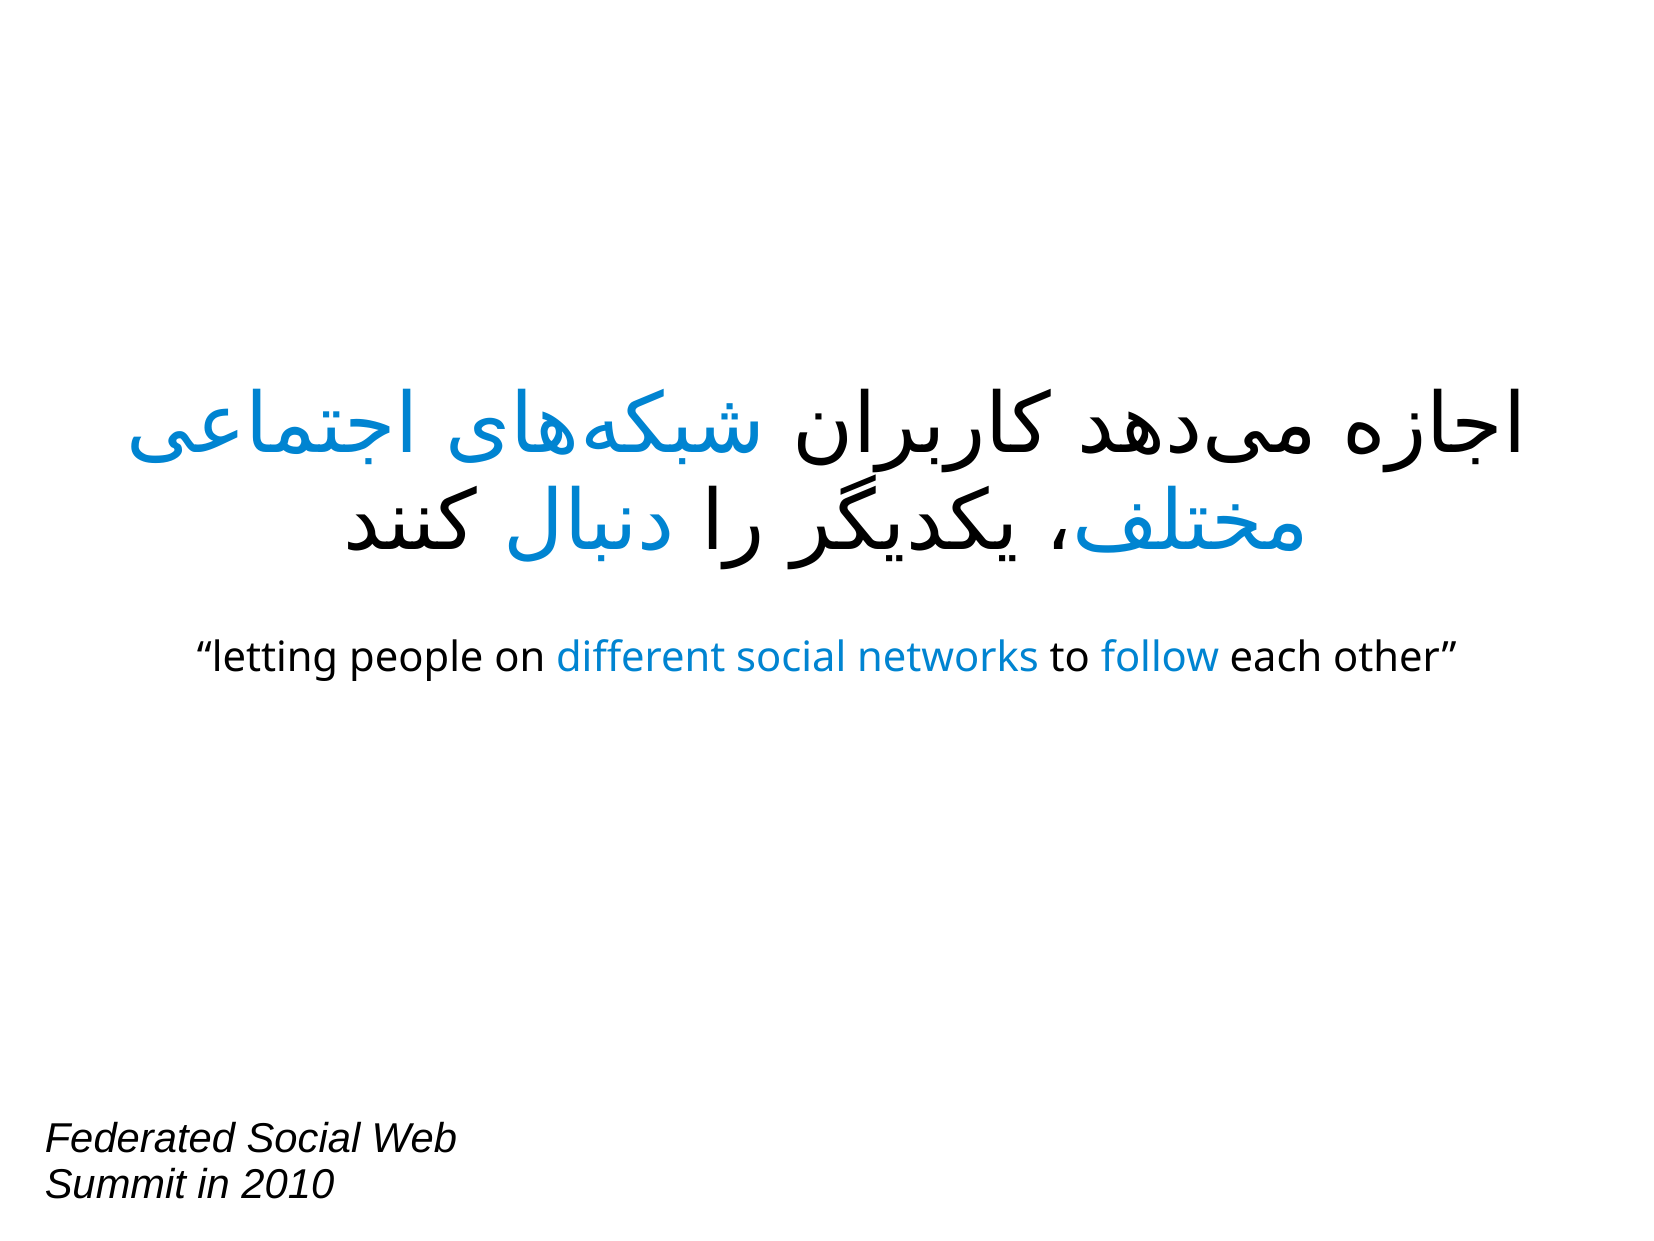

# اجازه می‌دهد کاربران شبکه‌های اجتماعی مختلف، یکدیگر را دنبال کنند
“letting people on different social networks to follow each other”
Federated Social Web Summit in 2010